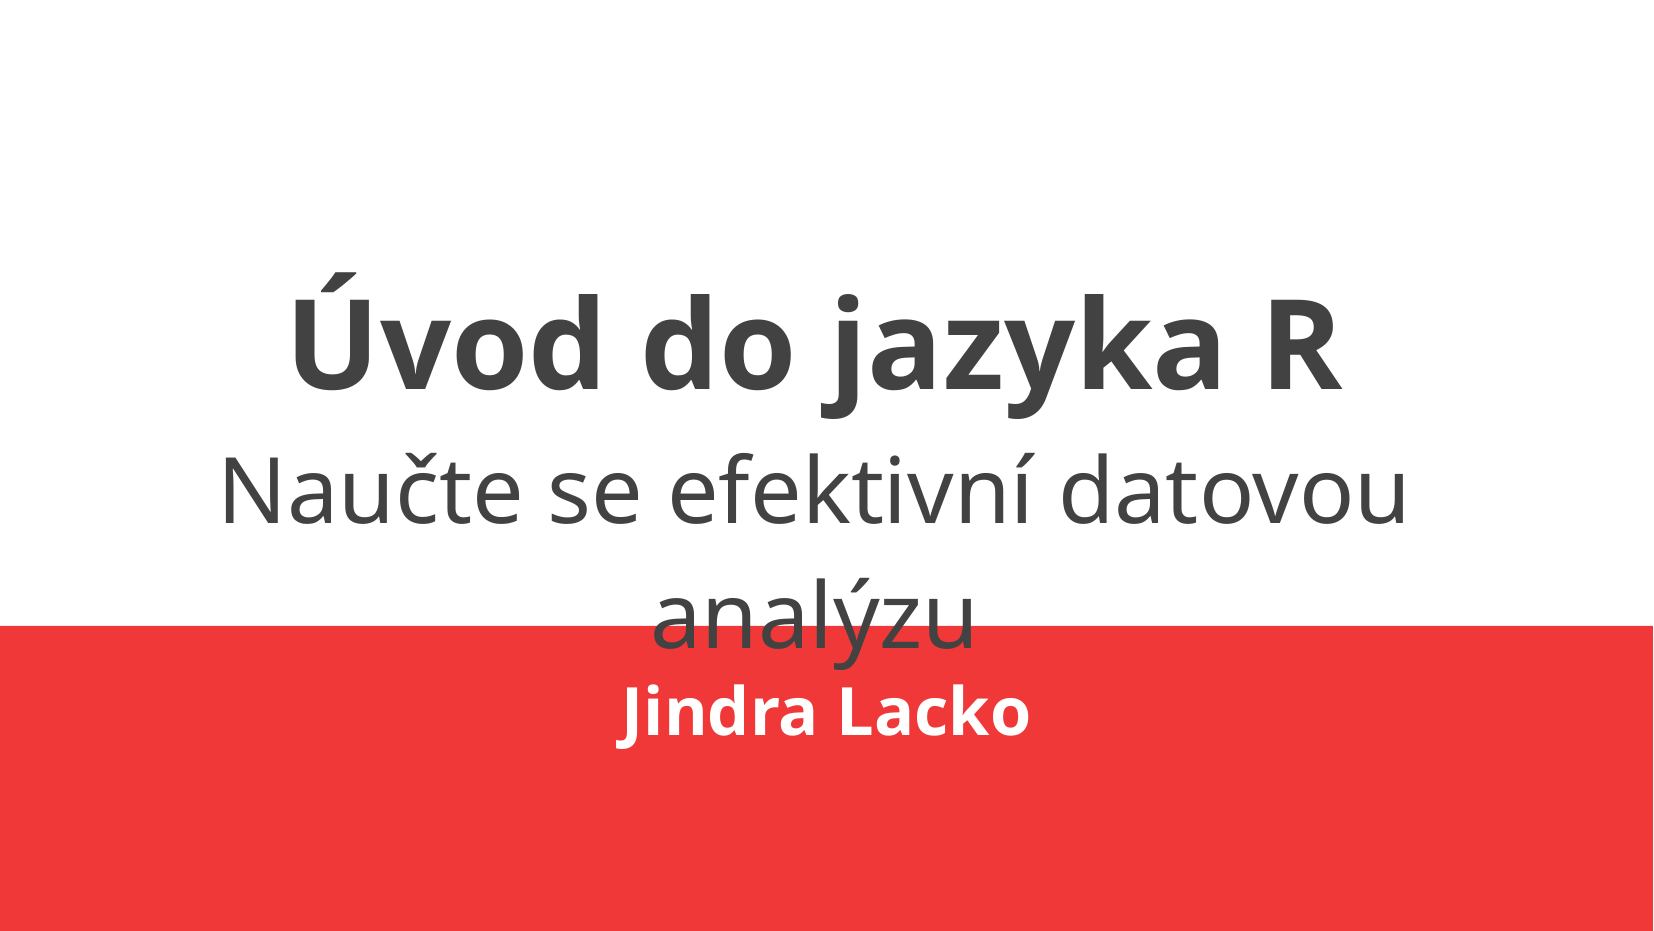

# Úvod do jazyka R Naučte se efektivní datovou analýzu
Jindra Lacko